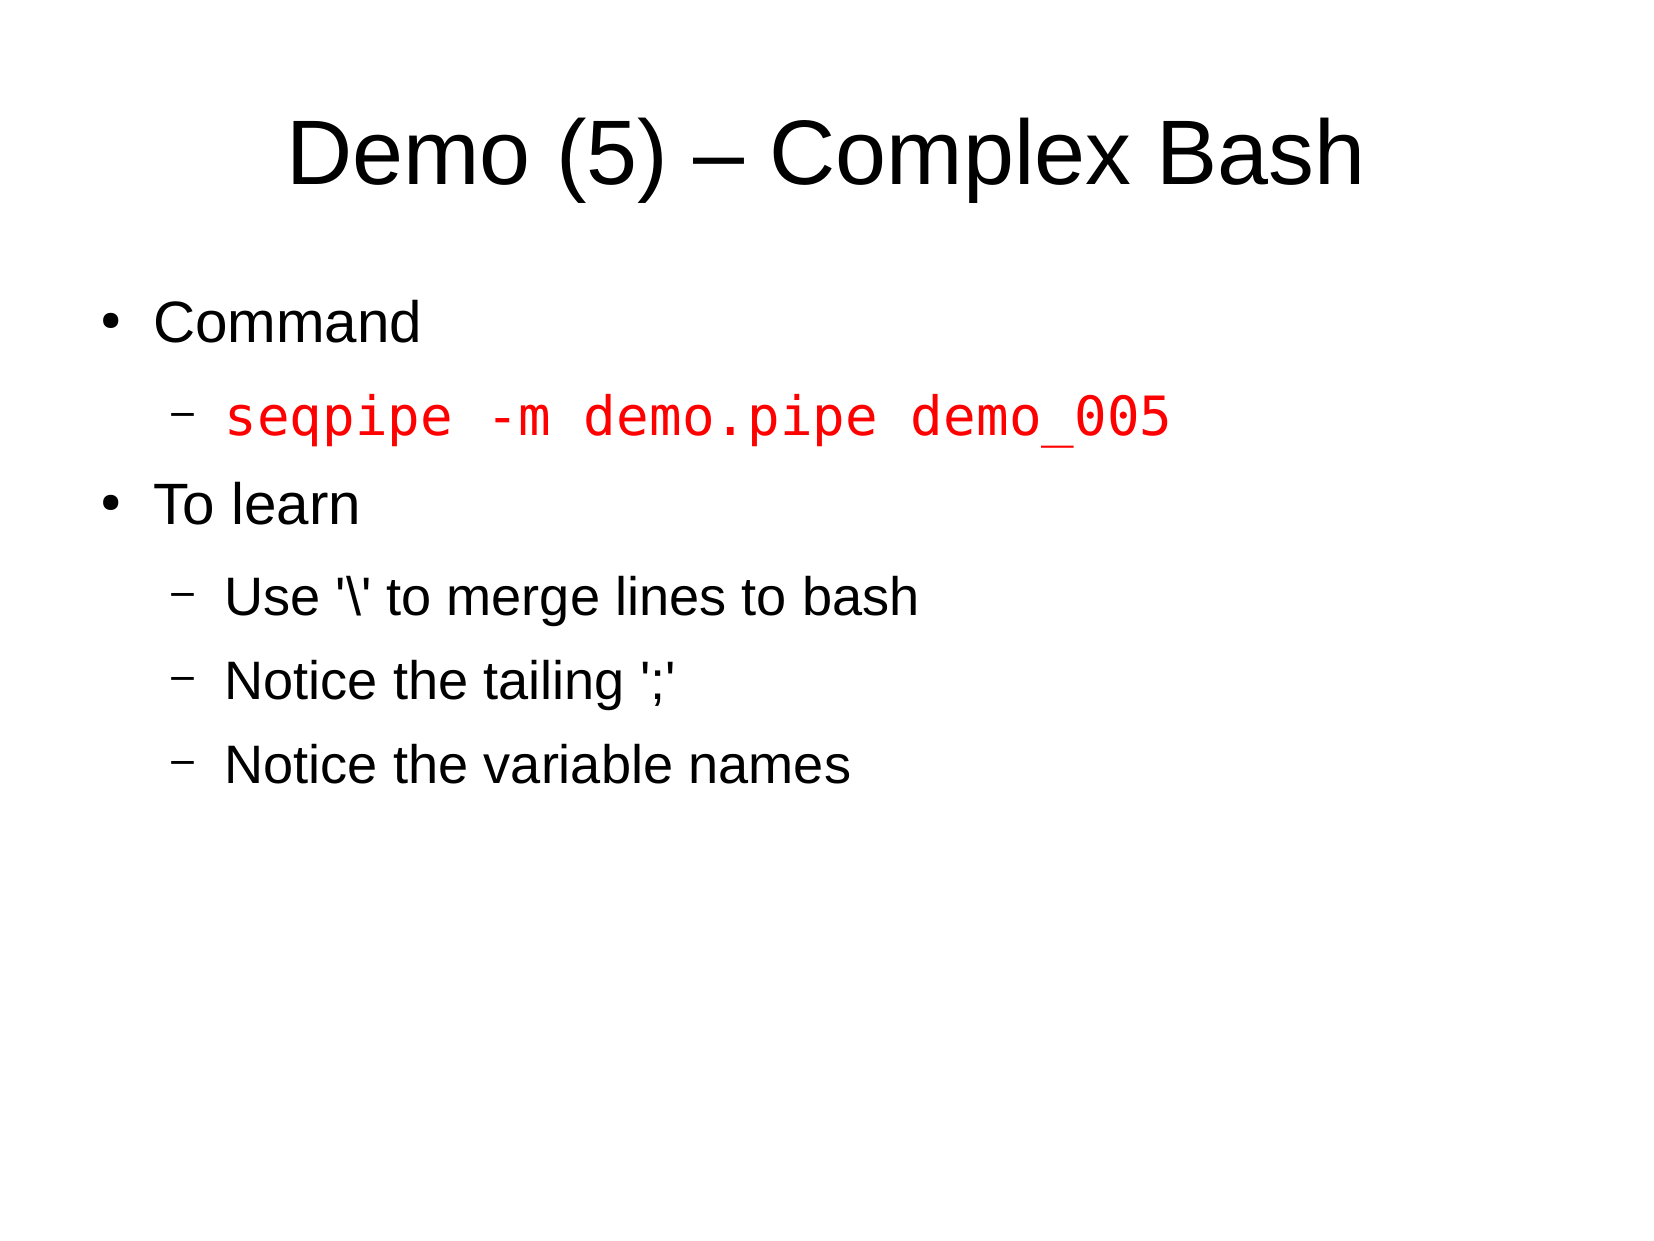

# Demo (5) – Complex Bash
Command
seqpipe -m demo.pipe demo_005
To learn
Use '\' to merge lines to bash
Notice the tailing ';'
Notice the variable names